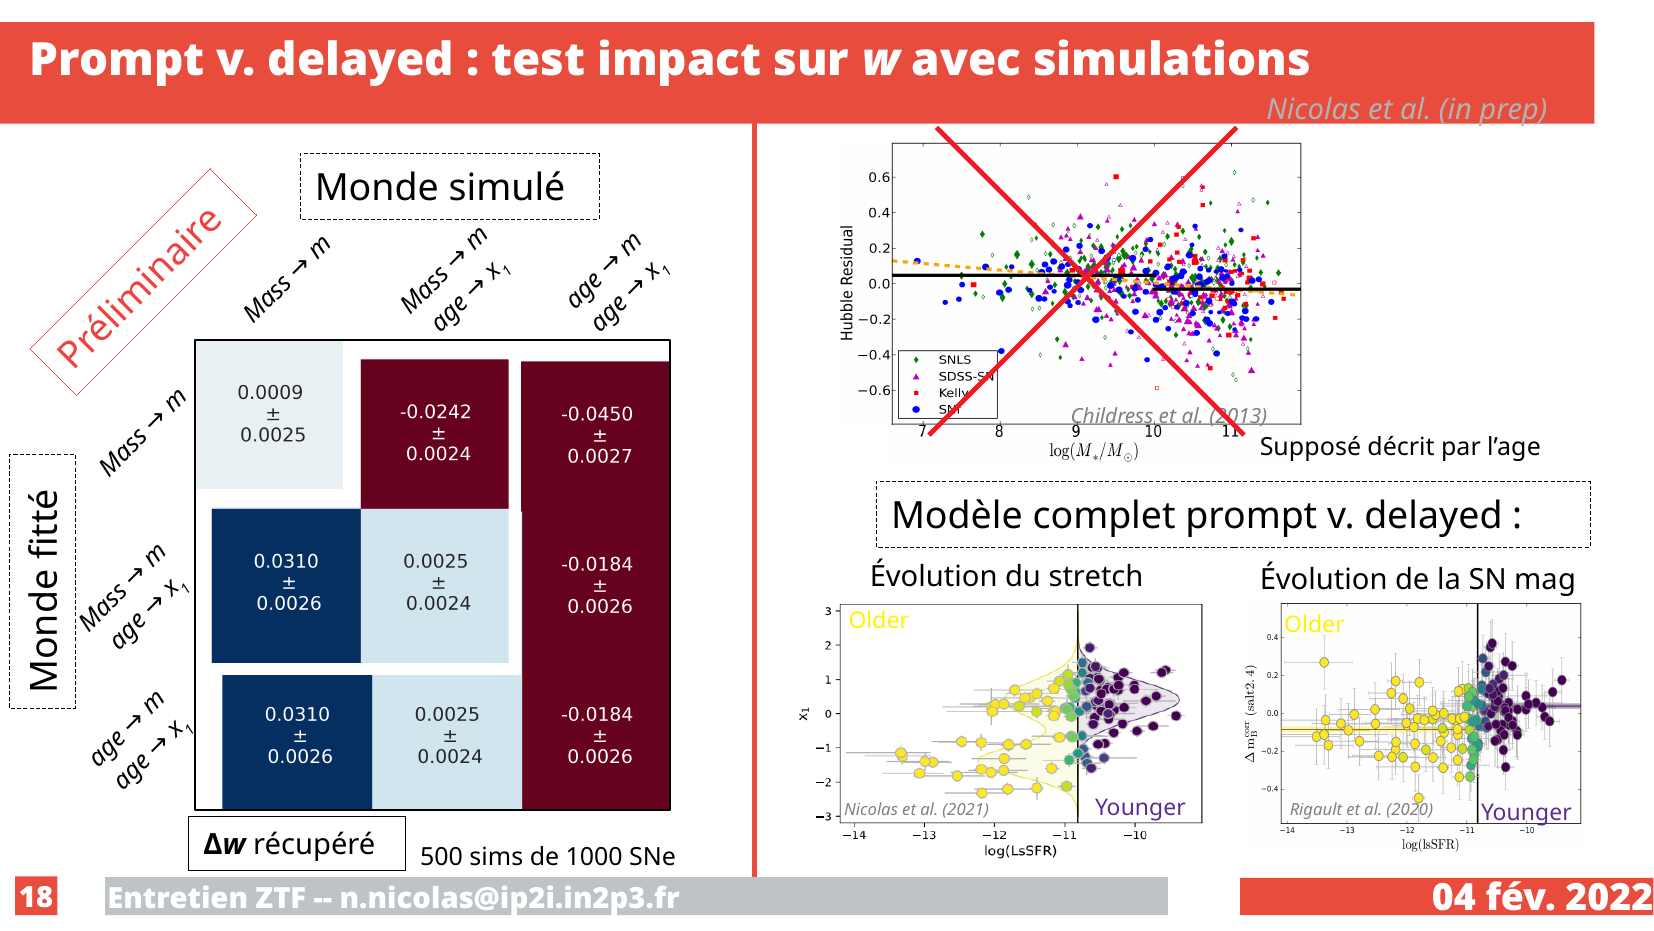

# Prompt v. delayed : test impact sur w avec simulations
Nicolas et al. (in prep)
Childress et al. (2013)
Monde simulé
Mass → m
age → x1
age → m
age → x1
Mass → m
Mass → m
Mass → m
age → x1
age → m
age → x1
Δw récupéré
500 sims de 1000 SNe
Préliminaire
Supposé décrit par l’age
Modèle complet prompt v. delayed :
Évolution du stretch
Monde fitté
Évolution de la SN mag
Older
Younger
Nicolas et al. (2021)
Older
Younger
Rigault et al. (2020)
18
Entretien ZTF -- n.nicolas@ip2i.in2p3.fr
04 fév. 2022